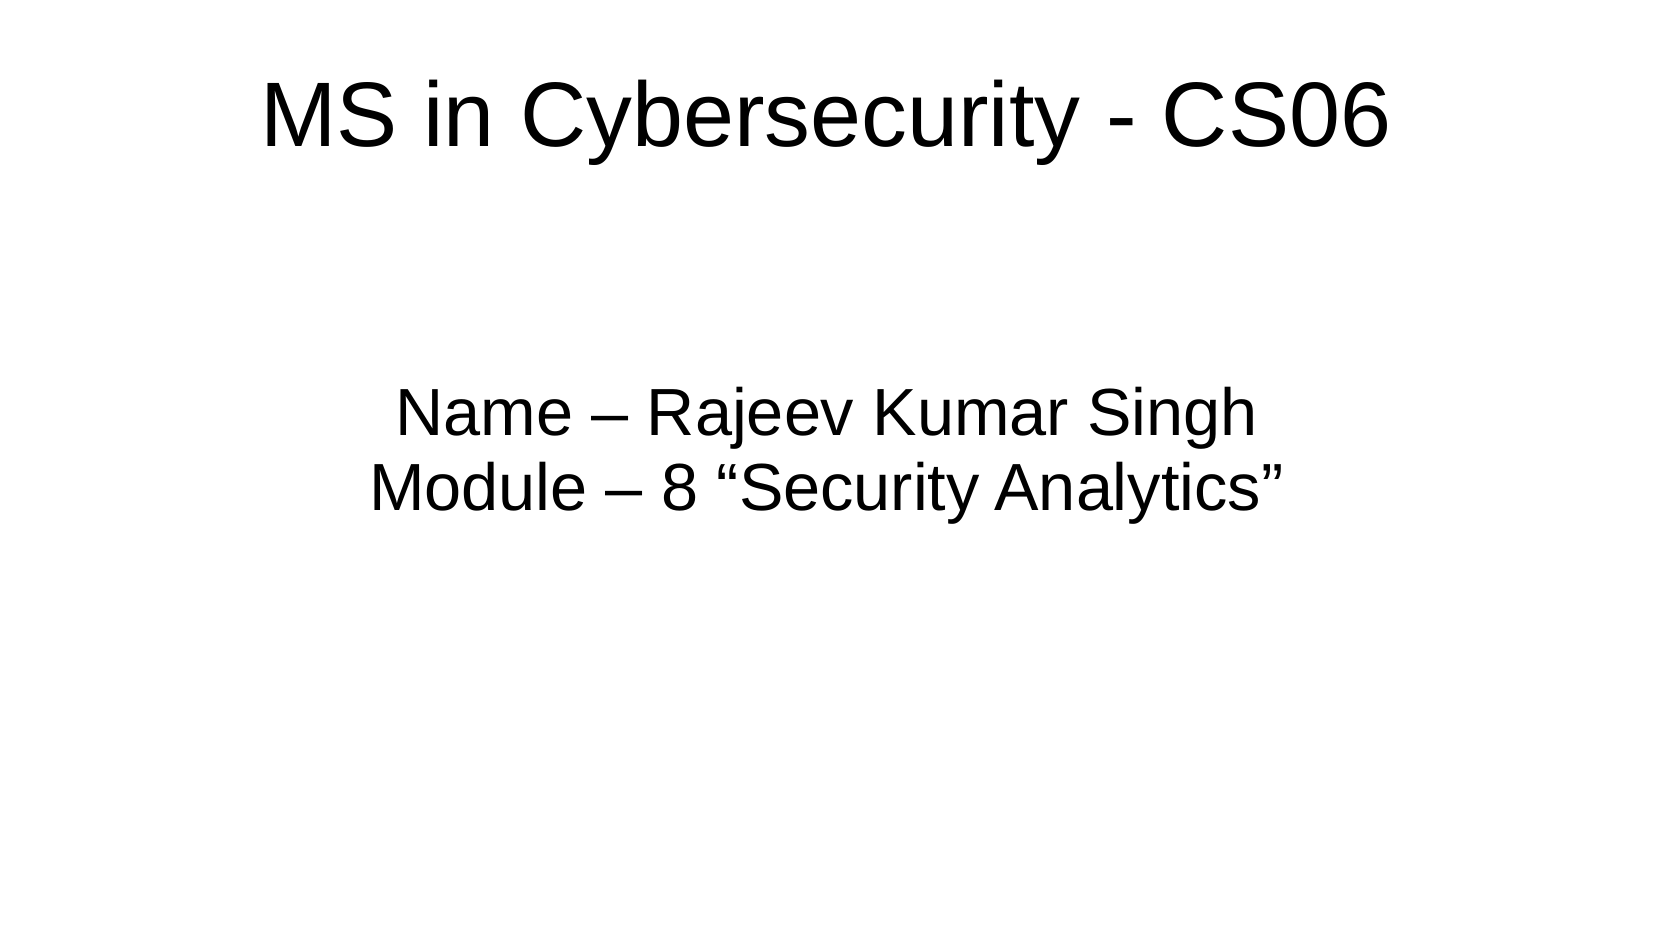

# MS in Cybersecurity - CS06
Name – Rajeev Kumar Singh
Module – 8 “Security Analytics”